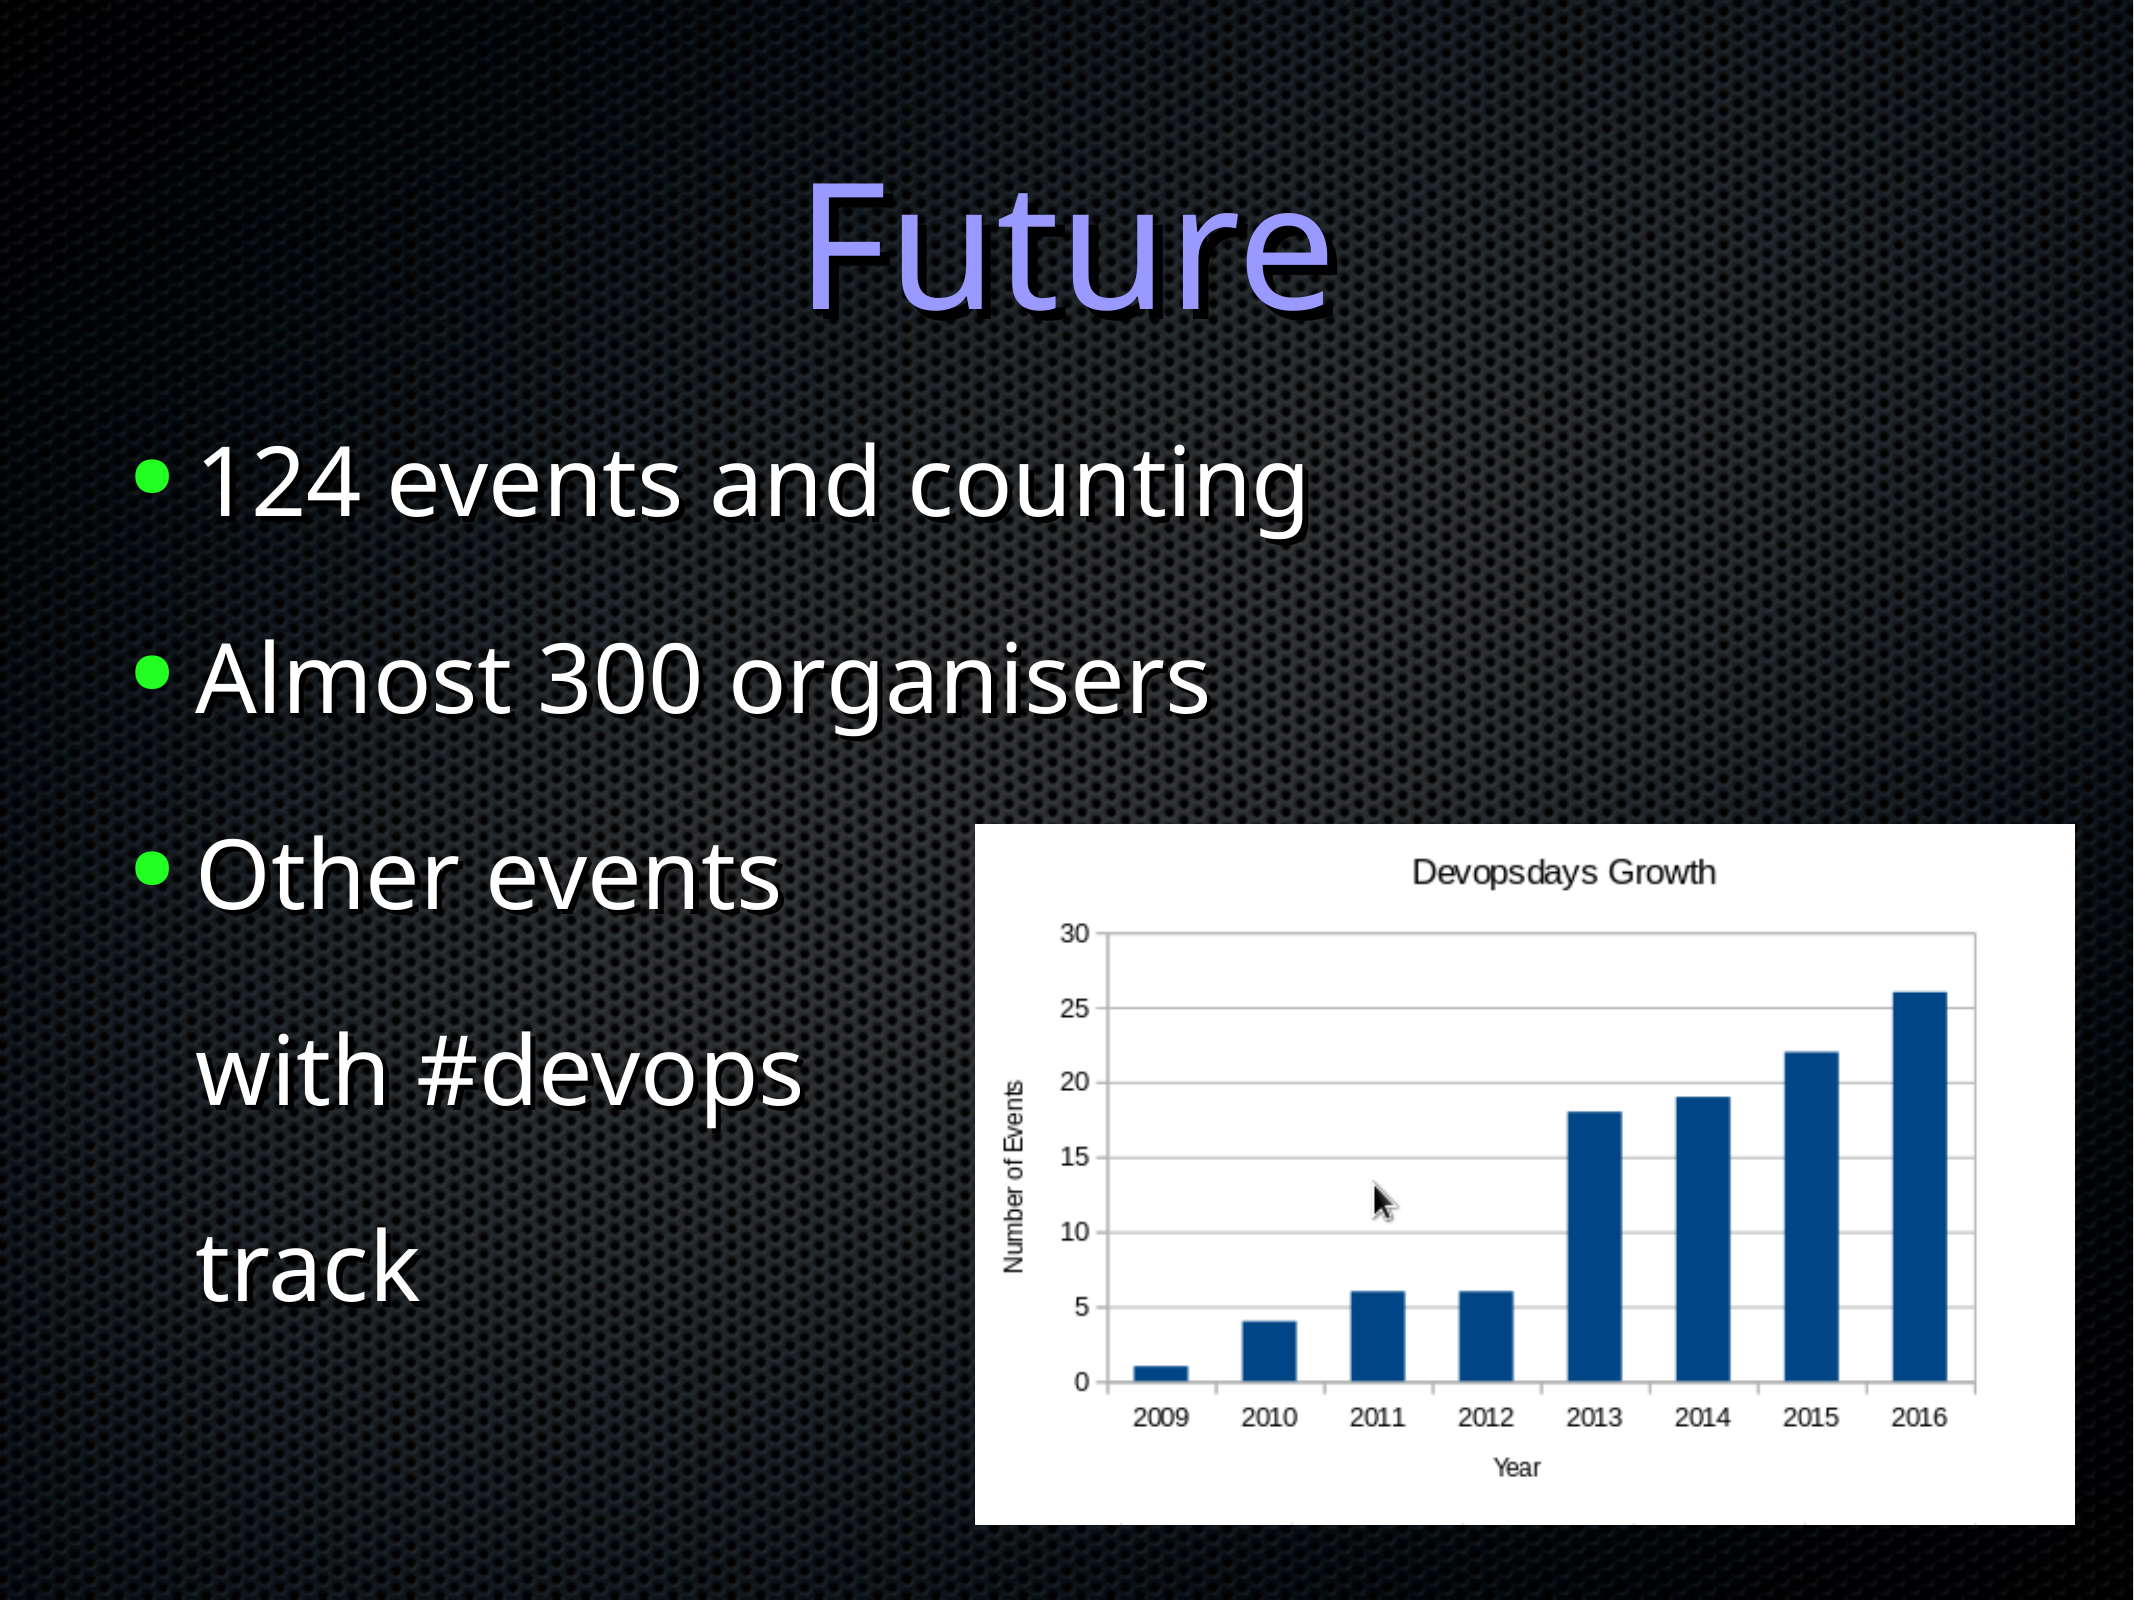

# Future
124 events and counting
Almost 300 organisers
Other events
with #devops
track